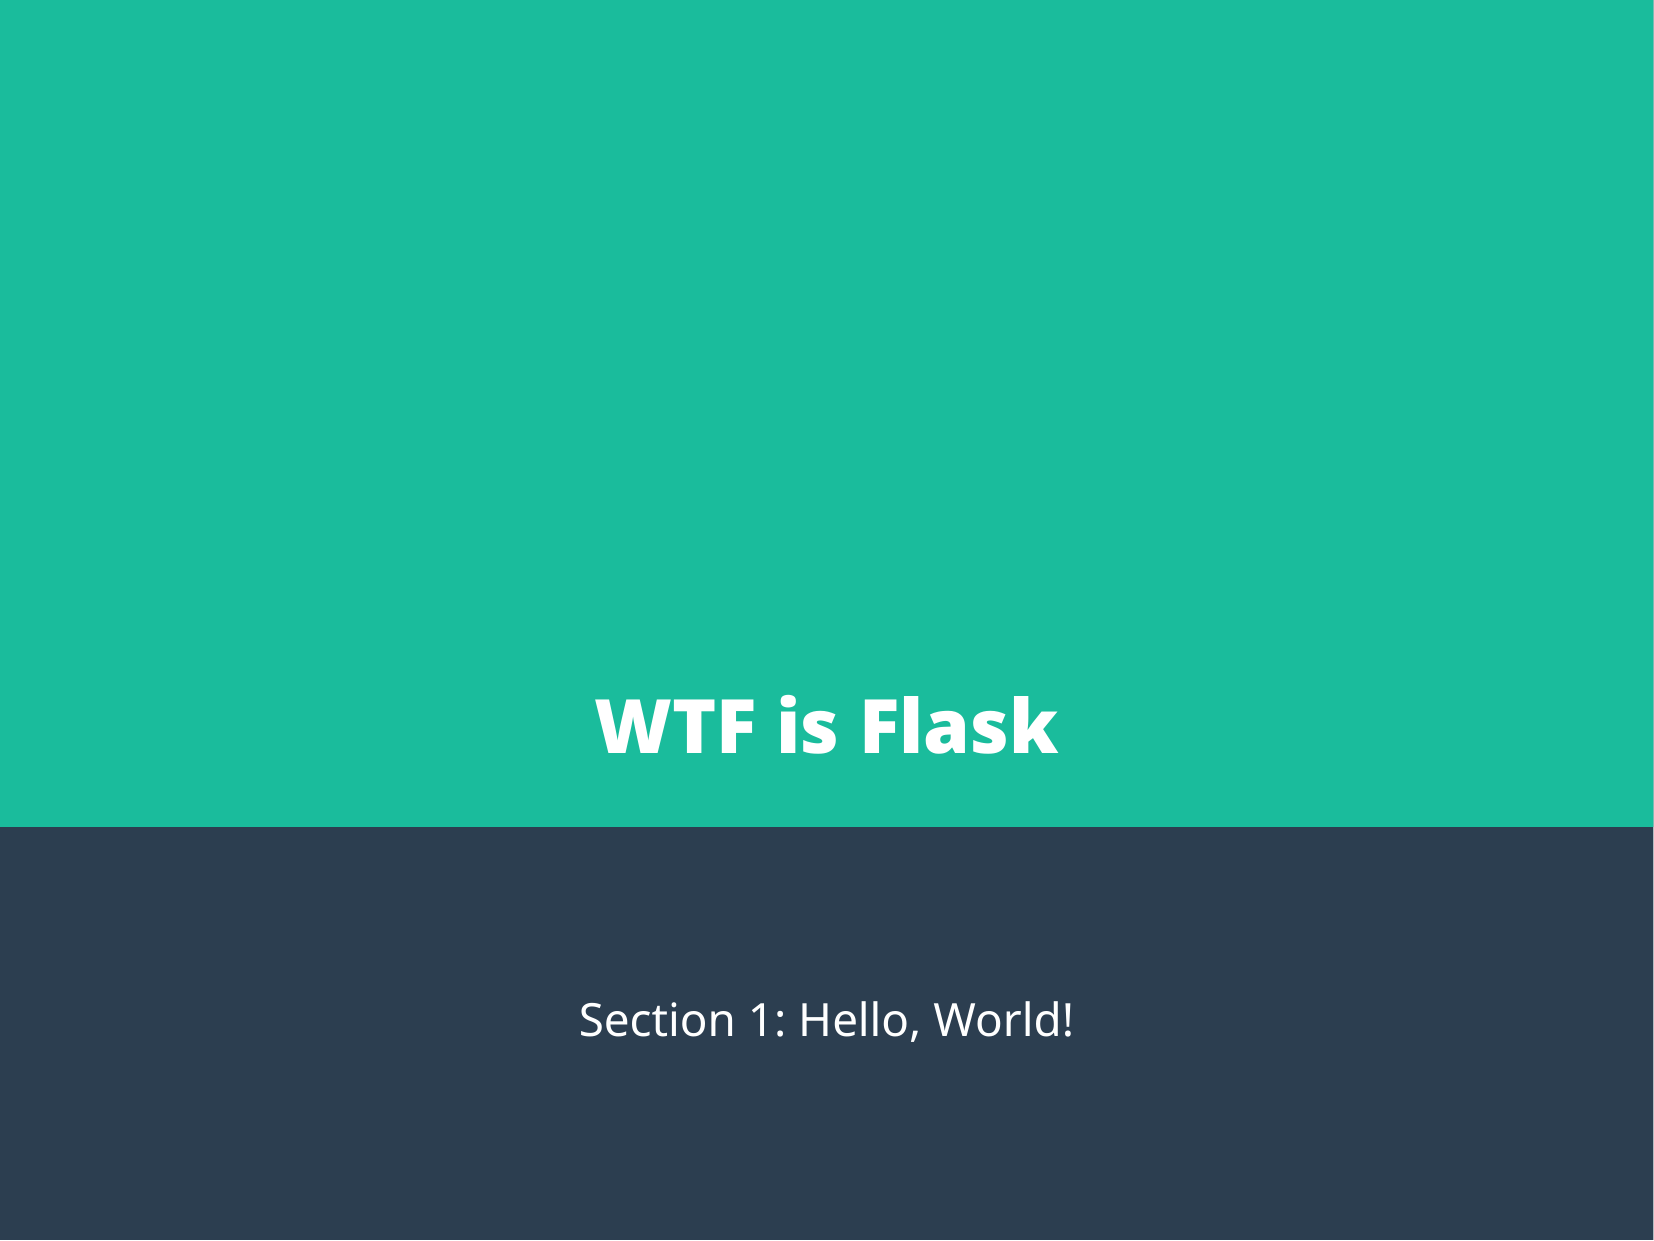

# WTF is Flask
Section 1: Hello, World!